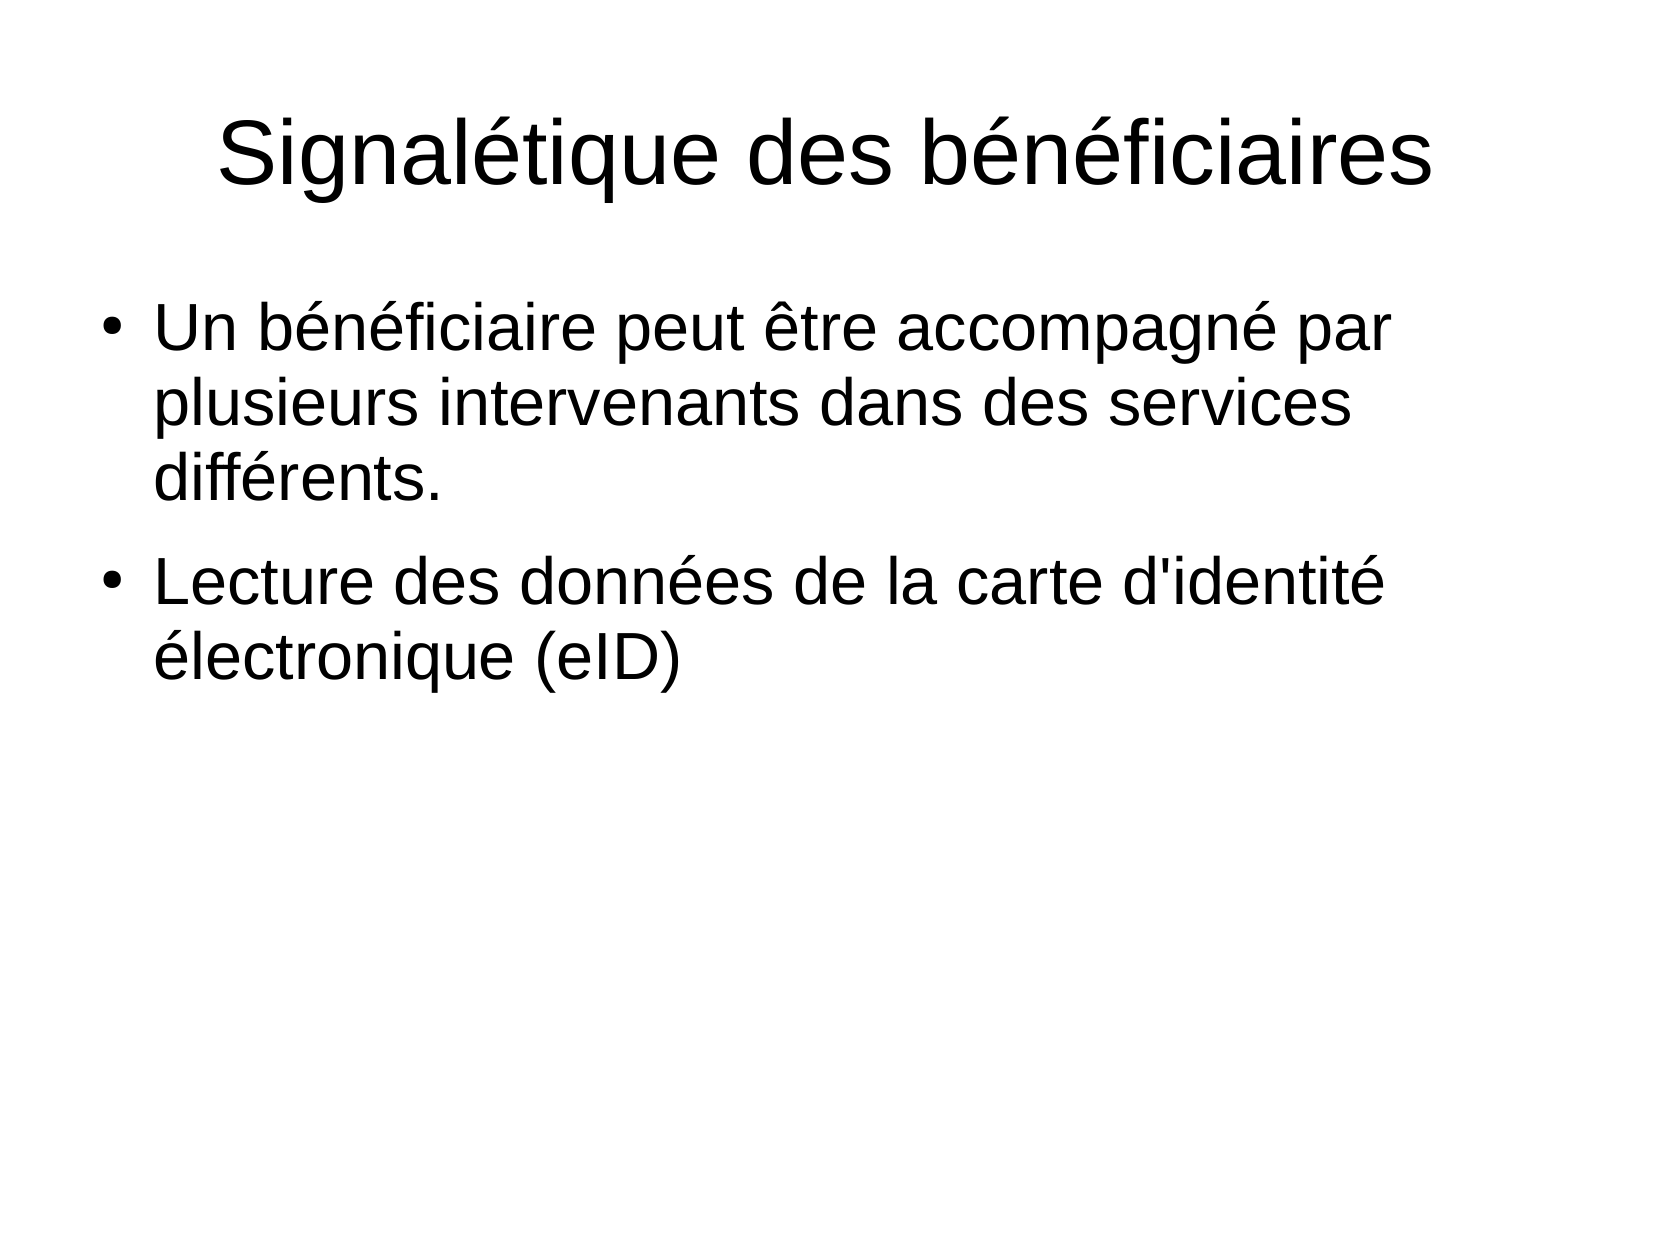

# Signalétique des bénéficiaires
Un bénéficiaire peut être accompagné par plusieurs intervenants dans des services différents.
Lecture des données de la carte d'identité électronique (eID)